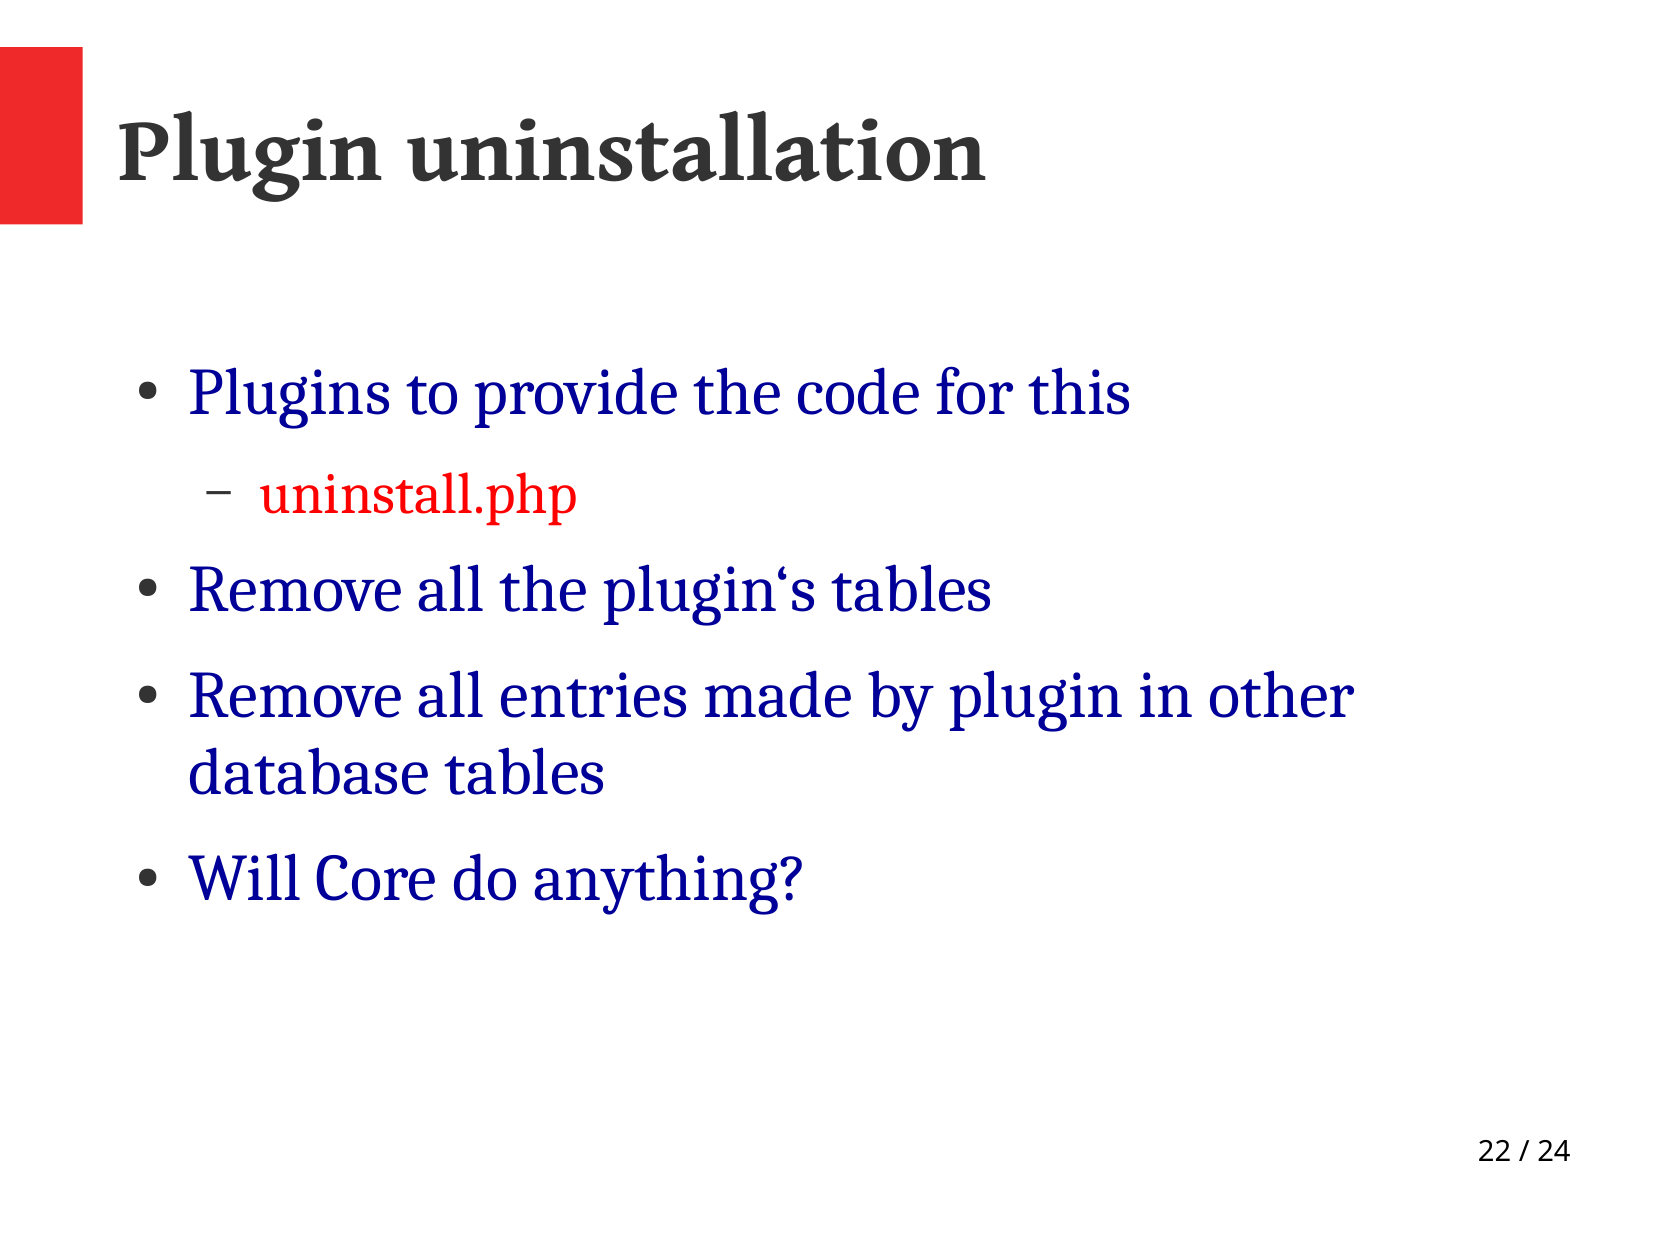

# Plugin uninstallation
Plugins to provide the code for this
uninstall.php
Remove all the plugin‘s tables
Remove all entries made by plugin in other database tables
Will Core do anything?
22